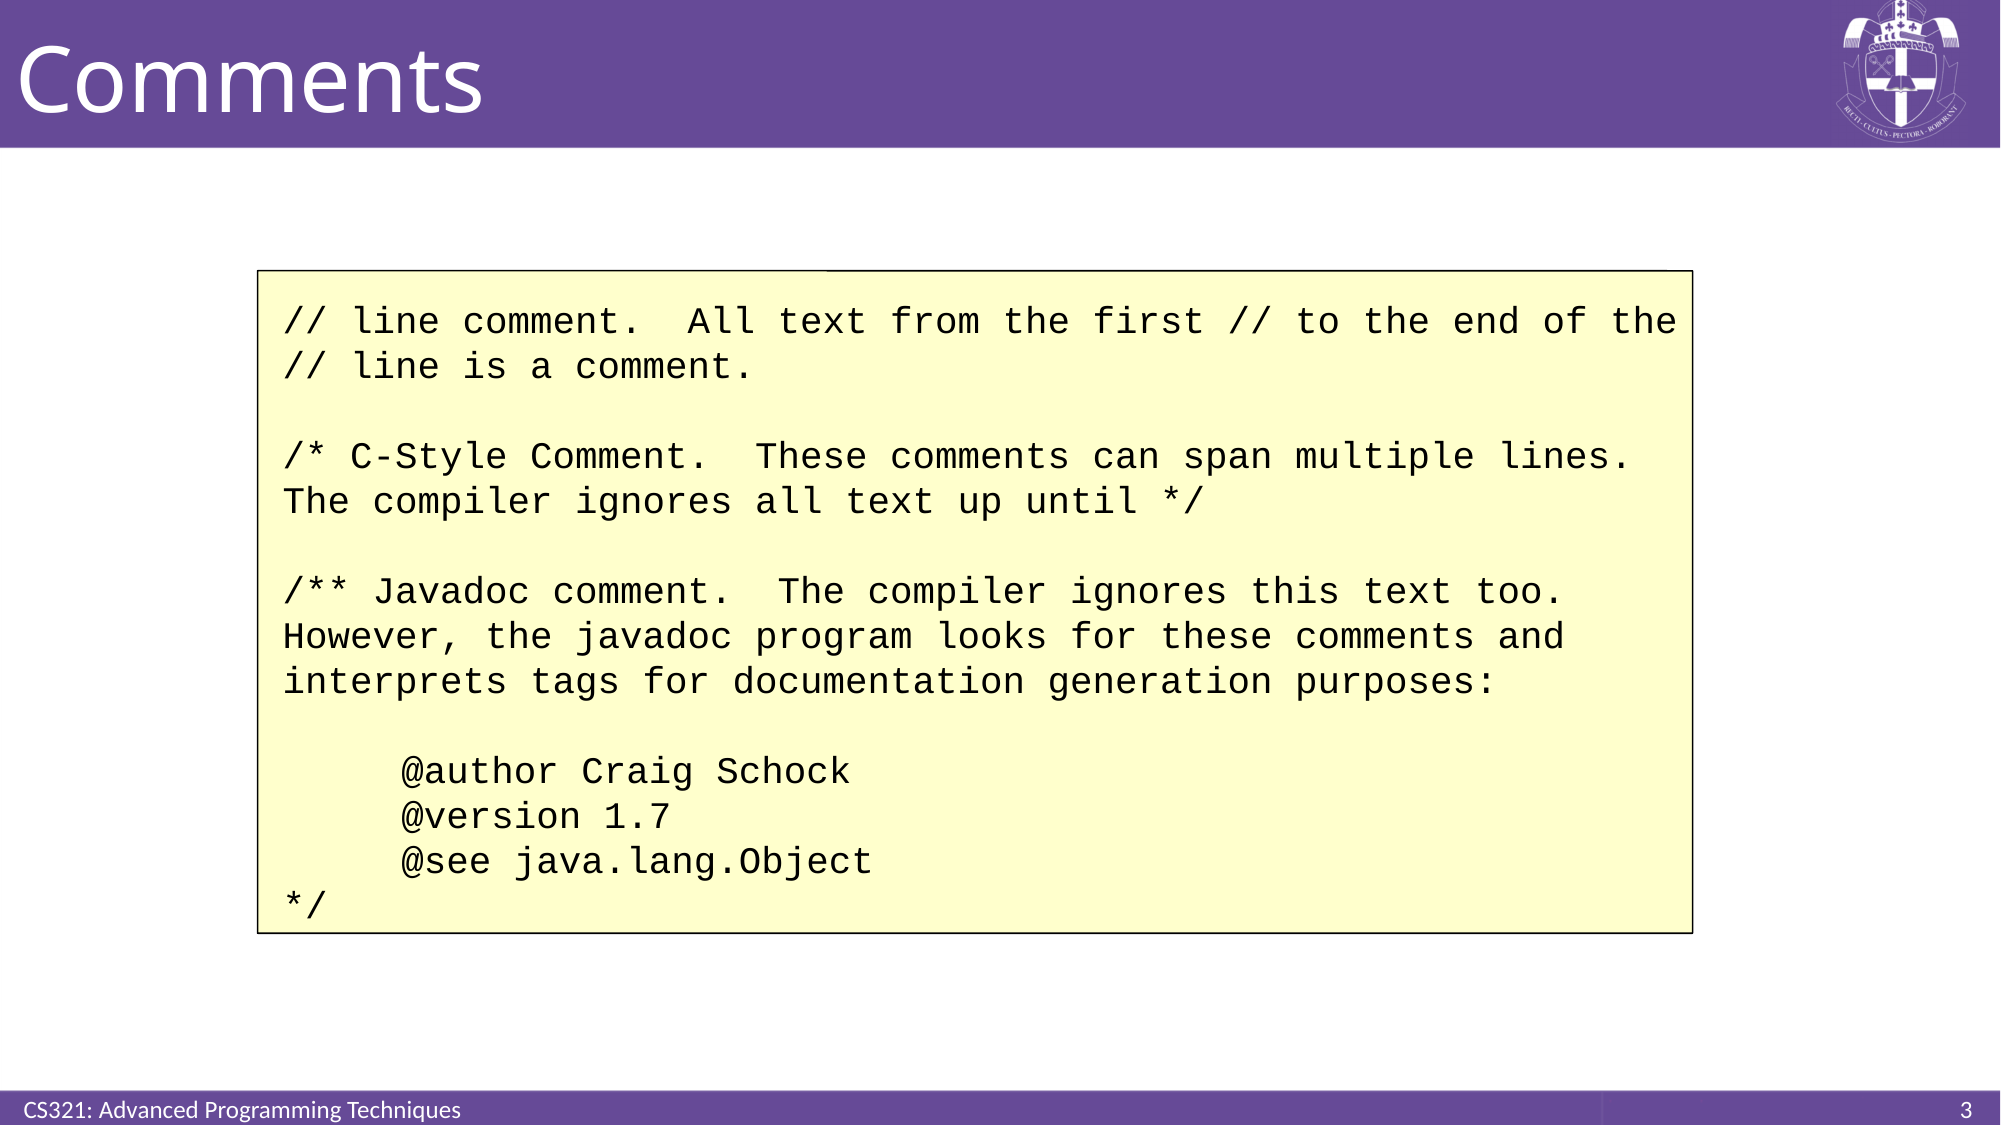

# Comments
// line comment. All text from the first // to the end of the
// line is a comment.
/* C-Style Comment. These comments can span multiple lines. The compiler ignores all text up until */
/** Javadoc comment. The compiler ignores this text too. However, the javadoc program looks for these comments and interprets tags for documentation generation purposes:
	@author Craig Schock
	@version 1.7
	@see java.lang.Object
*/
CS321: Advanced Programming Techniques